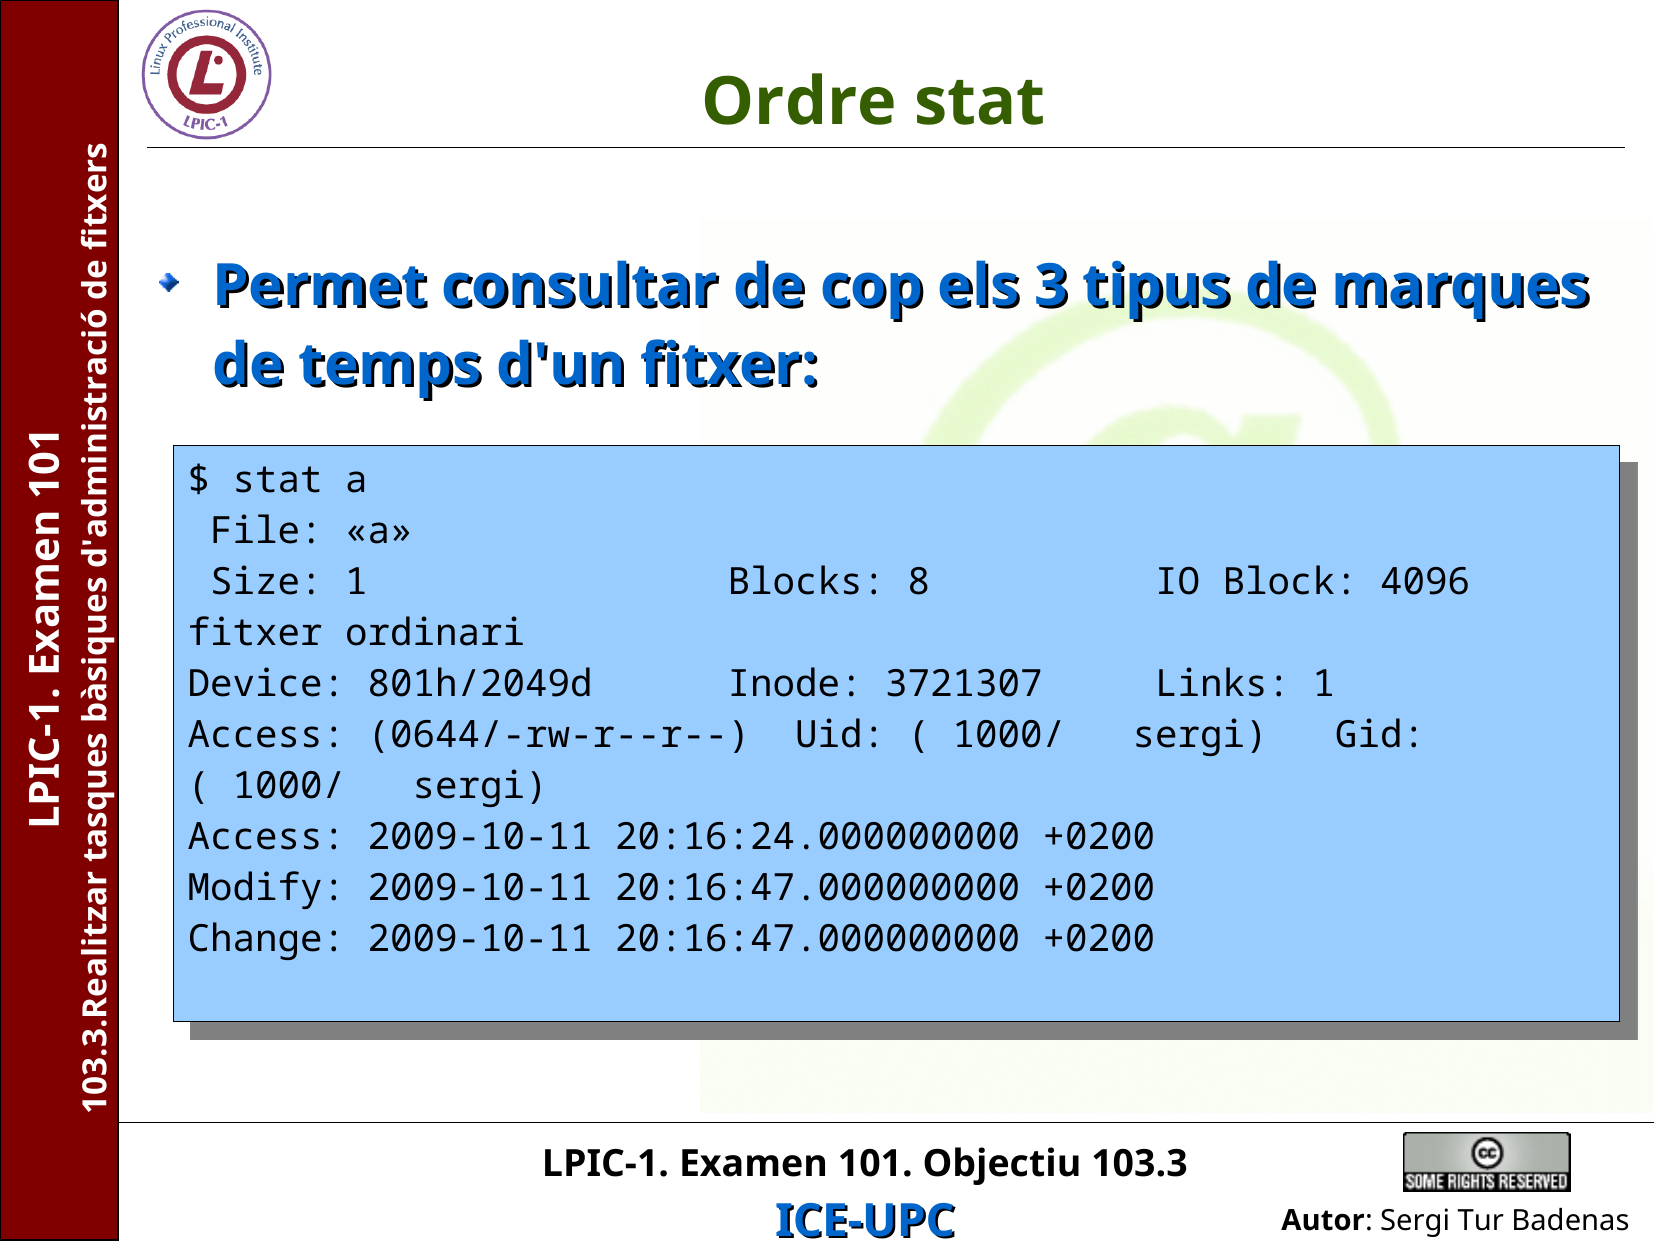

# Ordre stat
Permet consultar de cop els 3 tipus de marques de temps d'un fitxer:
$ stat a
 File: «a»
 Size: 1 Blocks: 8 IO Block: 4096 fitxer ordinari
Device: 801h/2049d Inode: 3721307 Links: 1
Access: (0644/-rw-r--r--) Uid: ( 1000/ sergi) Gid: ( 1000/ sergi)
Access: 2009-10-11 20:16:24.000000000 +0200
Modify: 2009-10-11 20:16:47.000000000 +0200
Change: 2009-10-11 20:16:47.000000000 +0200